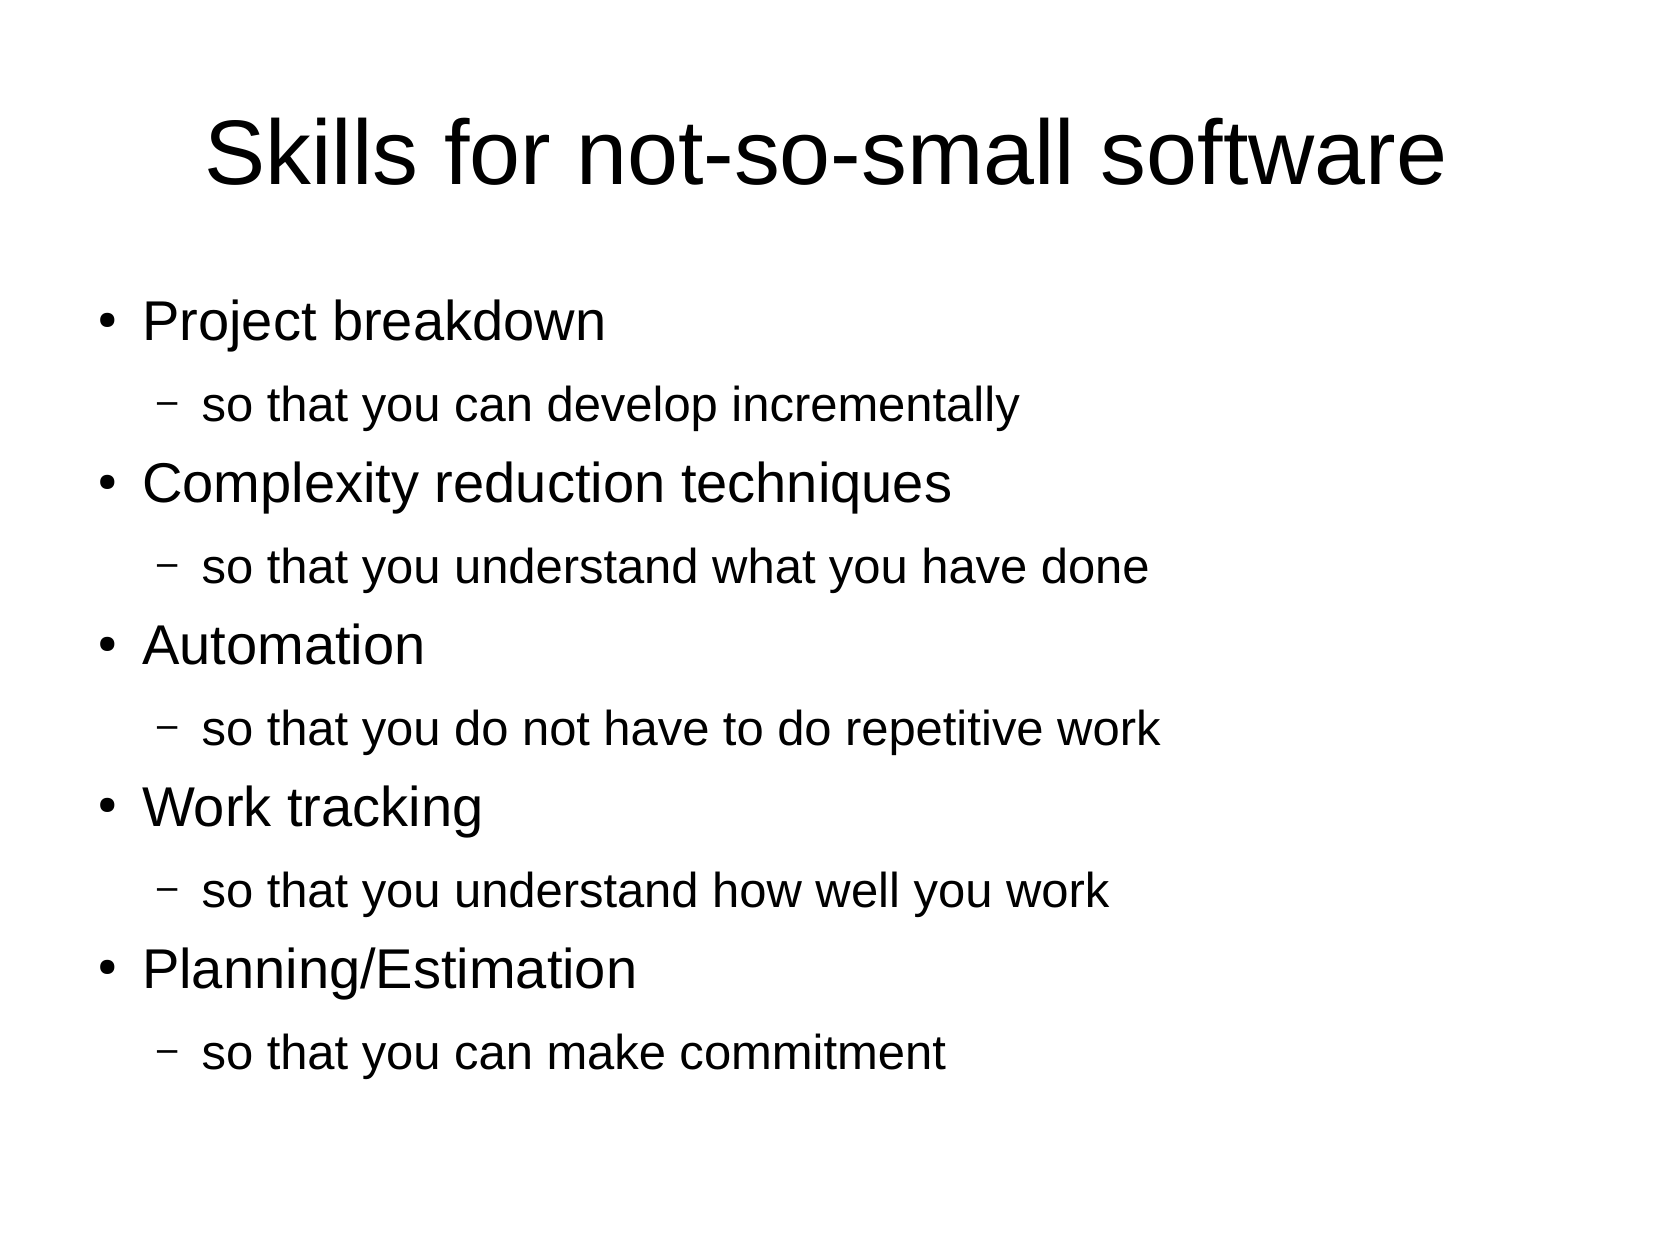

# Skills for not-so-small software
Project breakdown
so that you can develop incrementally
Complexity reduction techniques
so that you understand what you have done
Automation
so that you do not have to do repetitive work
Work tracking
so that you understand how well you work
Planning/Estimation
so that you can make commitment